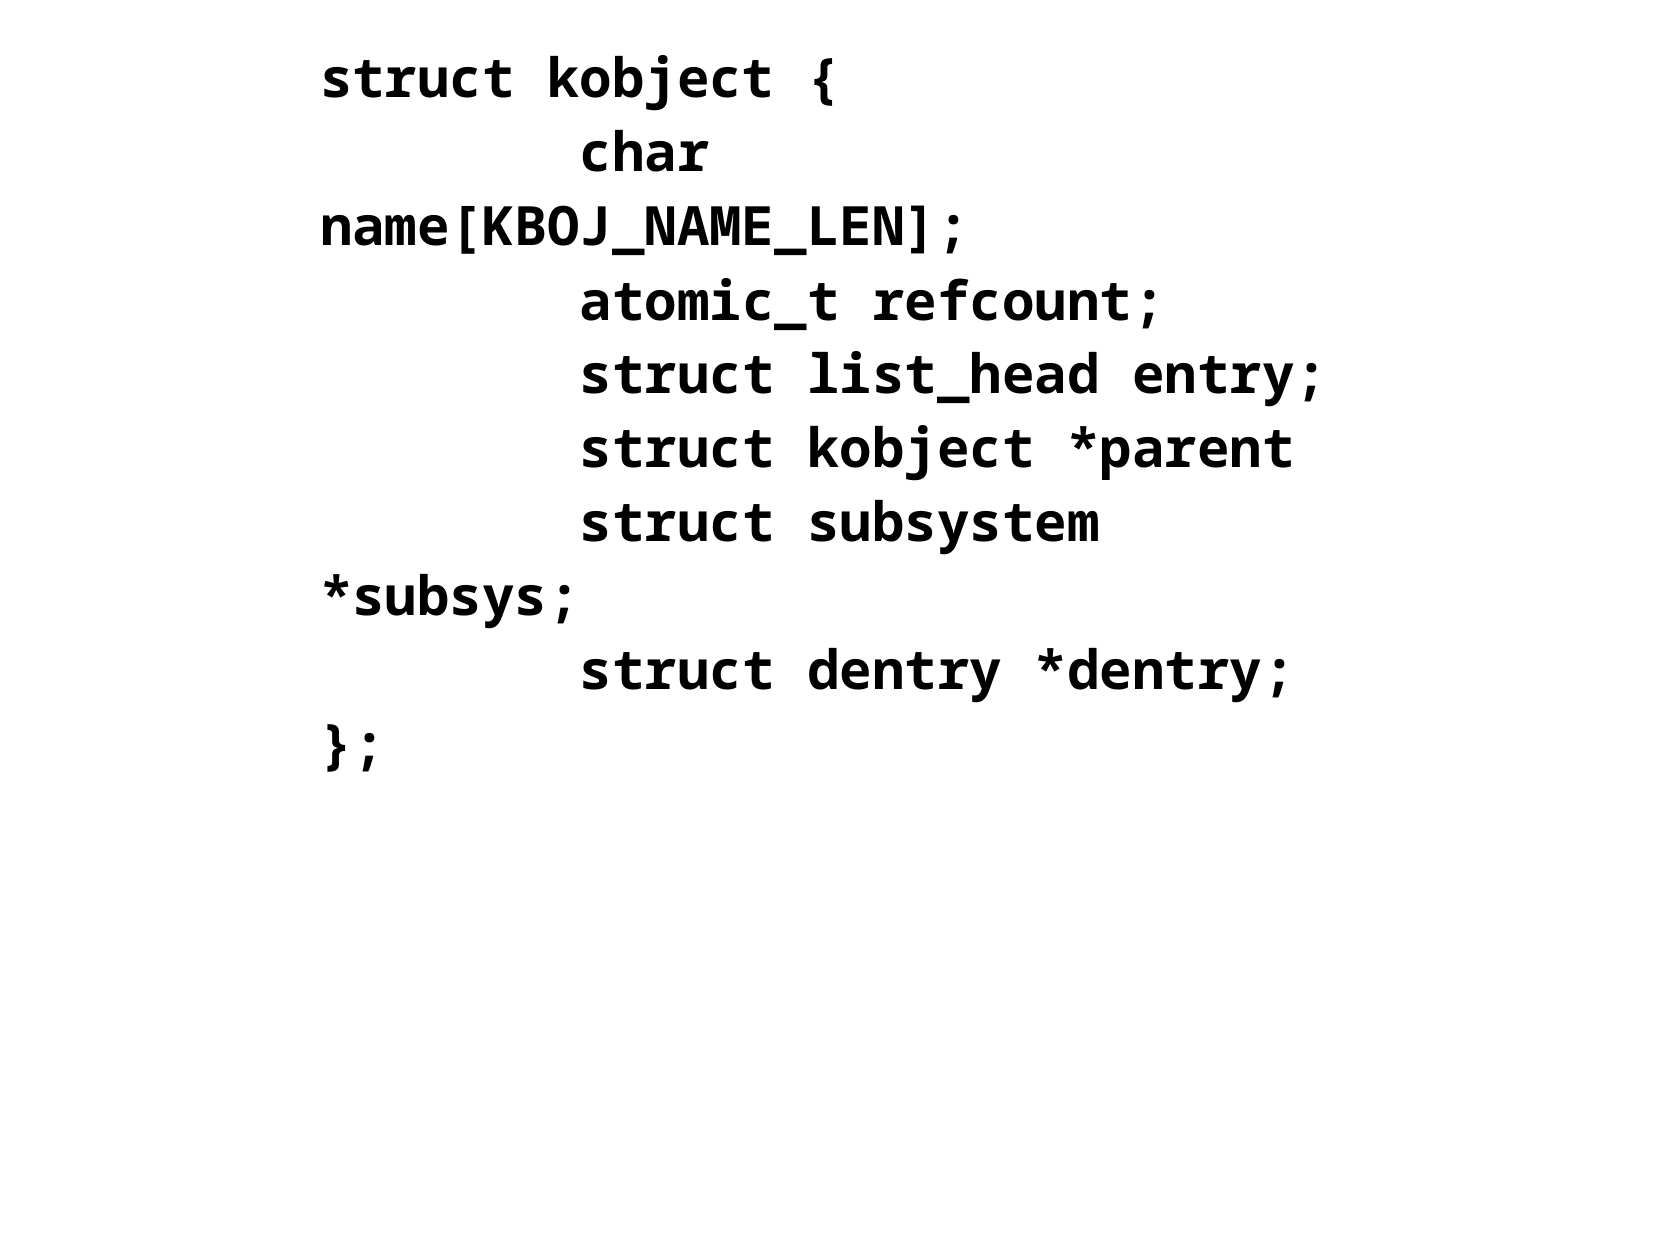

struct kobject {
 char name[KBOJ_NAME_LEN];
 atomic_t refcount;
 struct list_head entry;
 struct kobject *parent
 struct subsystem *subsys;
 struct dentry *dentry;
};
2.6.20 to 2.6.24-rc8